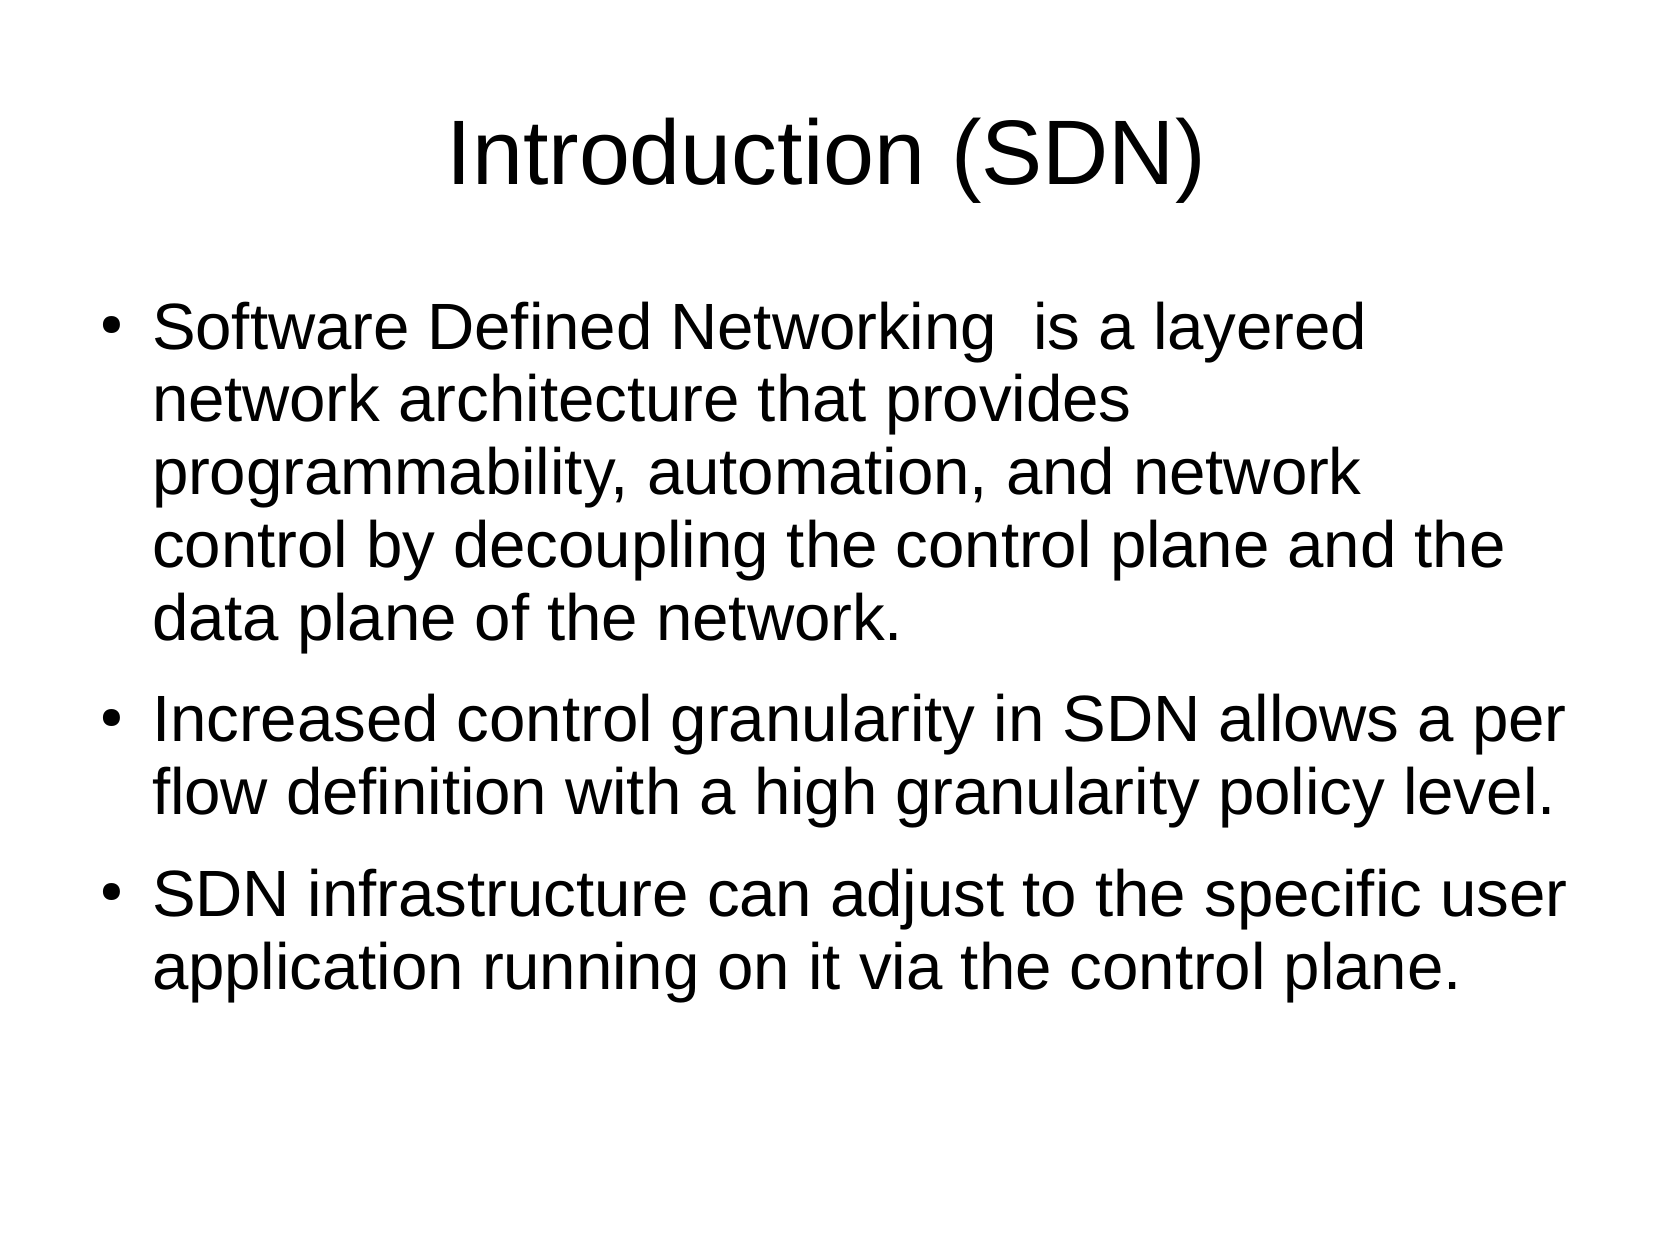

# Introduction (SDN)
Software Defined Networking is a layered network architecture that provides programmability, automation, and network control by decoupling the control plane and the data plane of the network.
Increased control granularity in SDN allows a per flow definition with a high granularity policy level.
SDN infrastructure can adjust to the specific user application running on it via the control plane.